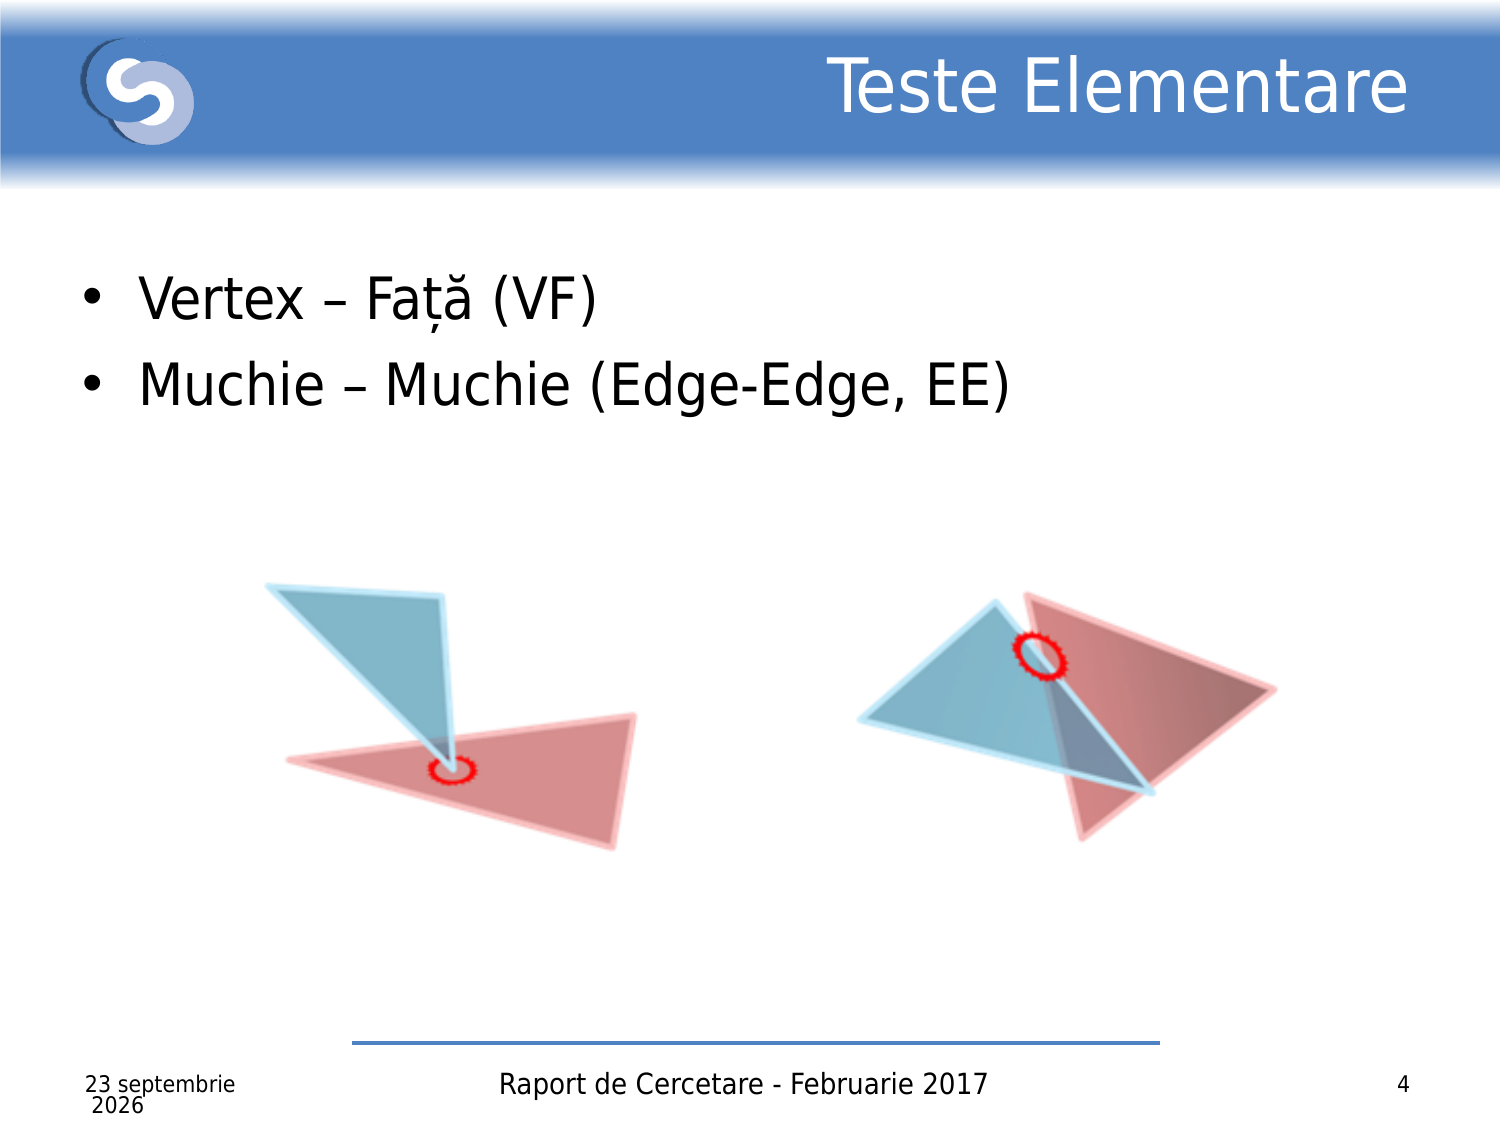

Vertex – Față (VF)
Muchie – Muchie (Edge-Edge, EE)
# Teste Elementare
Raport de Cercetare - Februarie 2017
4